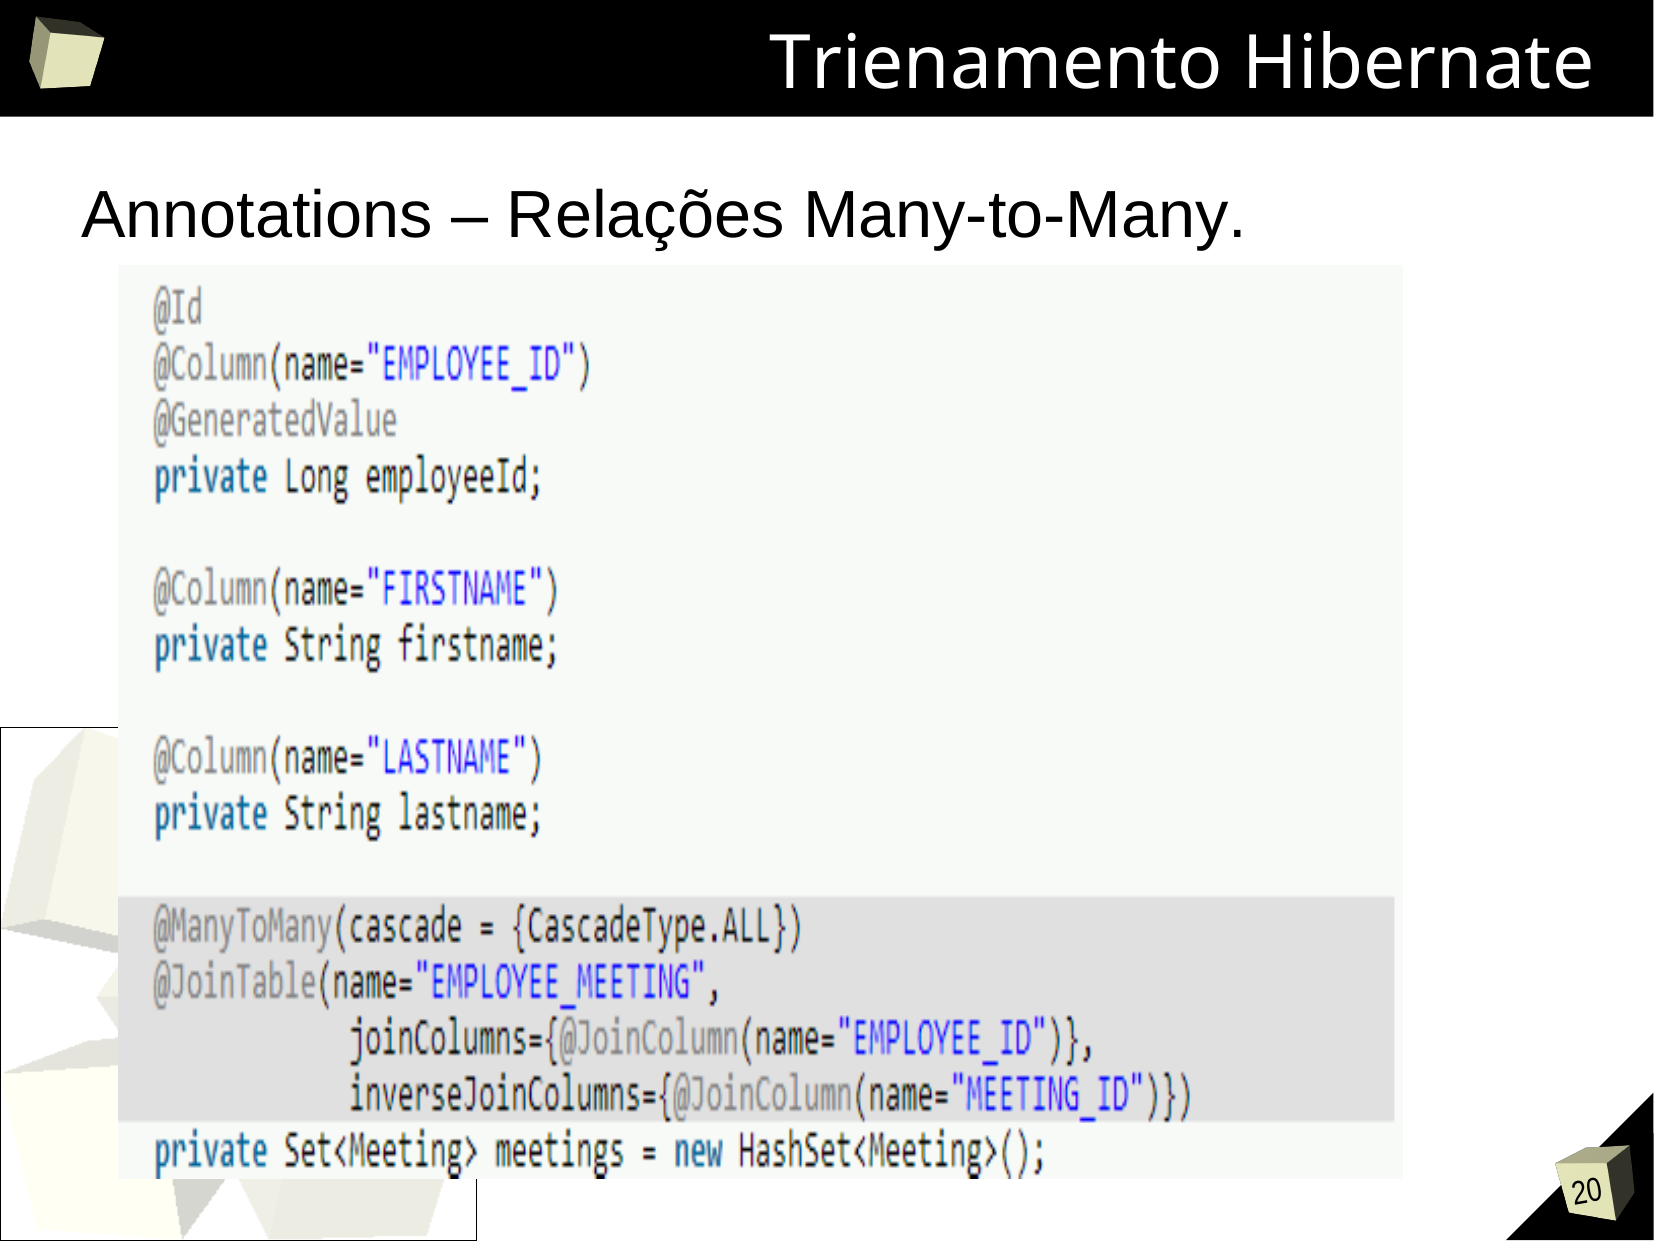

# Trienamento Hibernate
Annotations – Relações Many-to-Many.